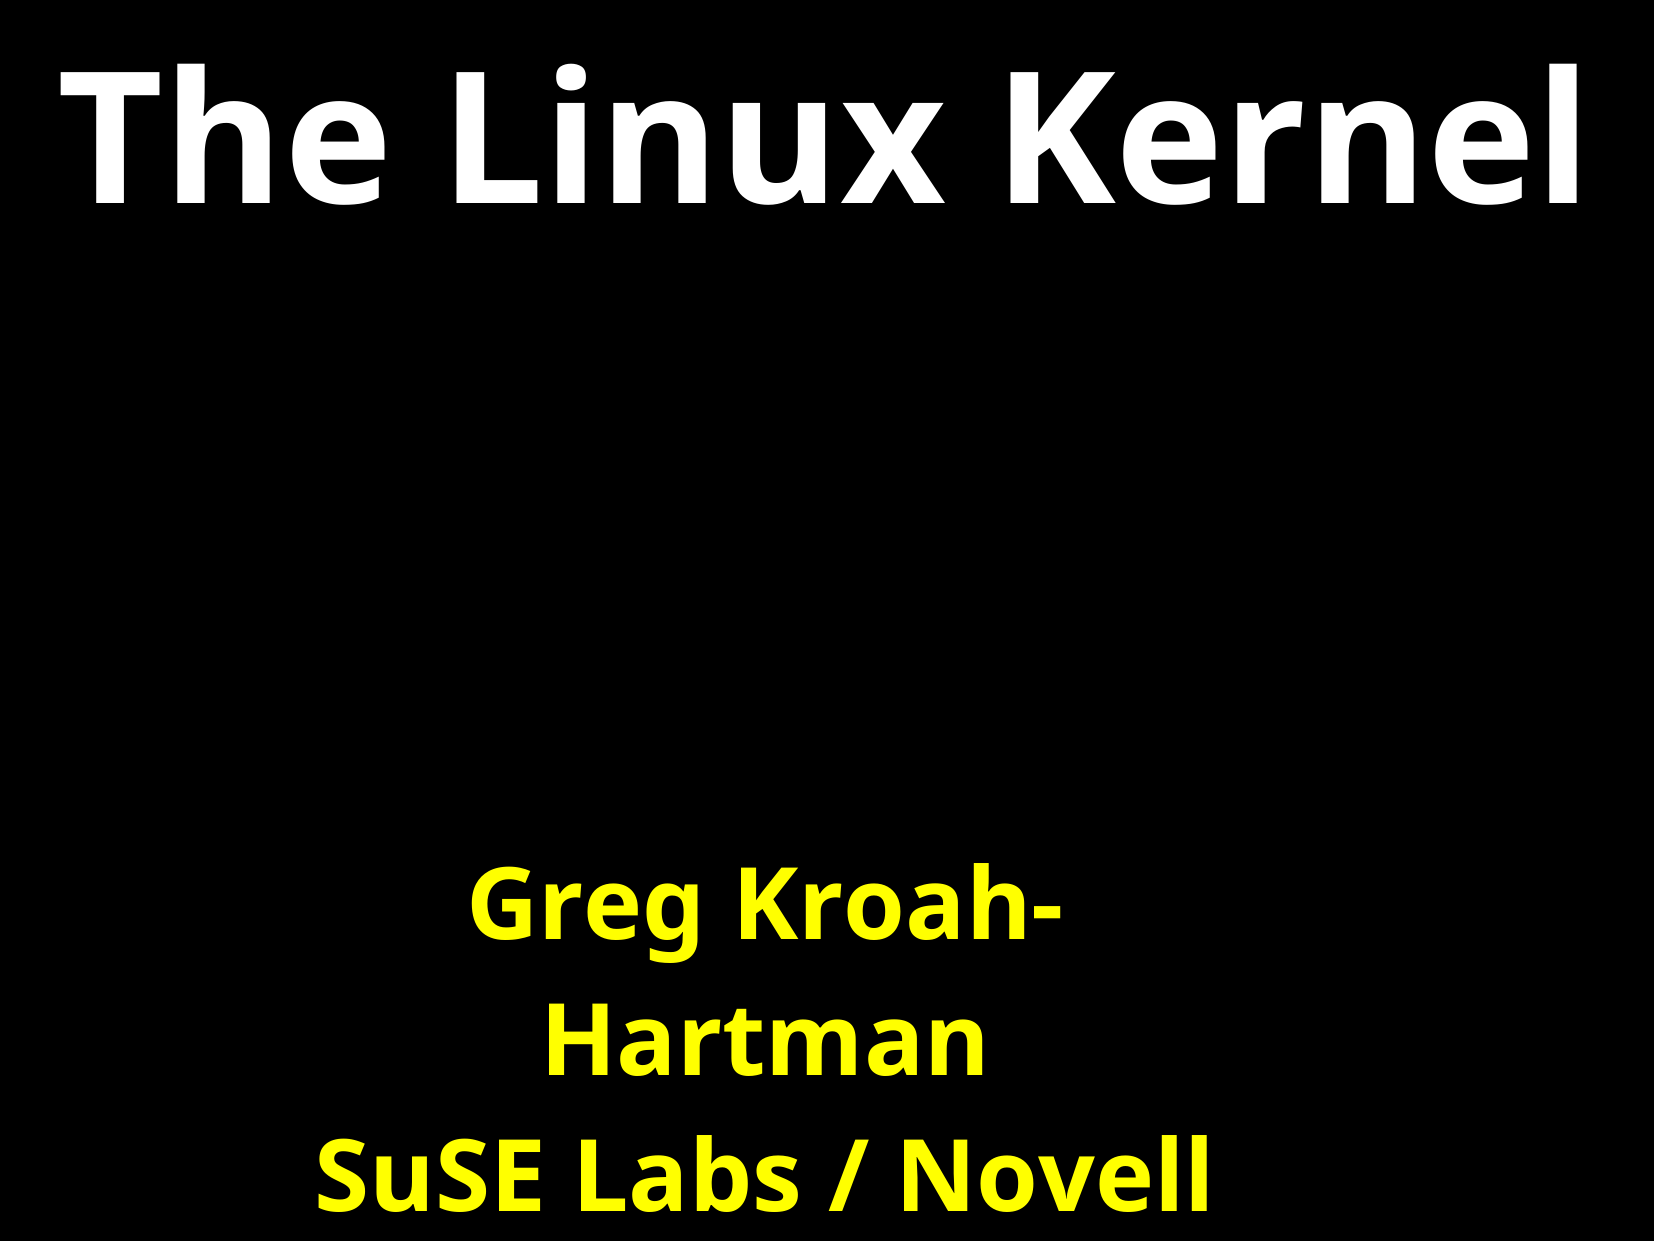

The Linux Kernel
Greg Kroah-Hartman
SuSE Labs / Novell